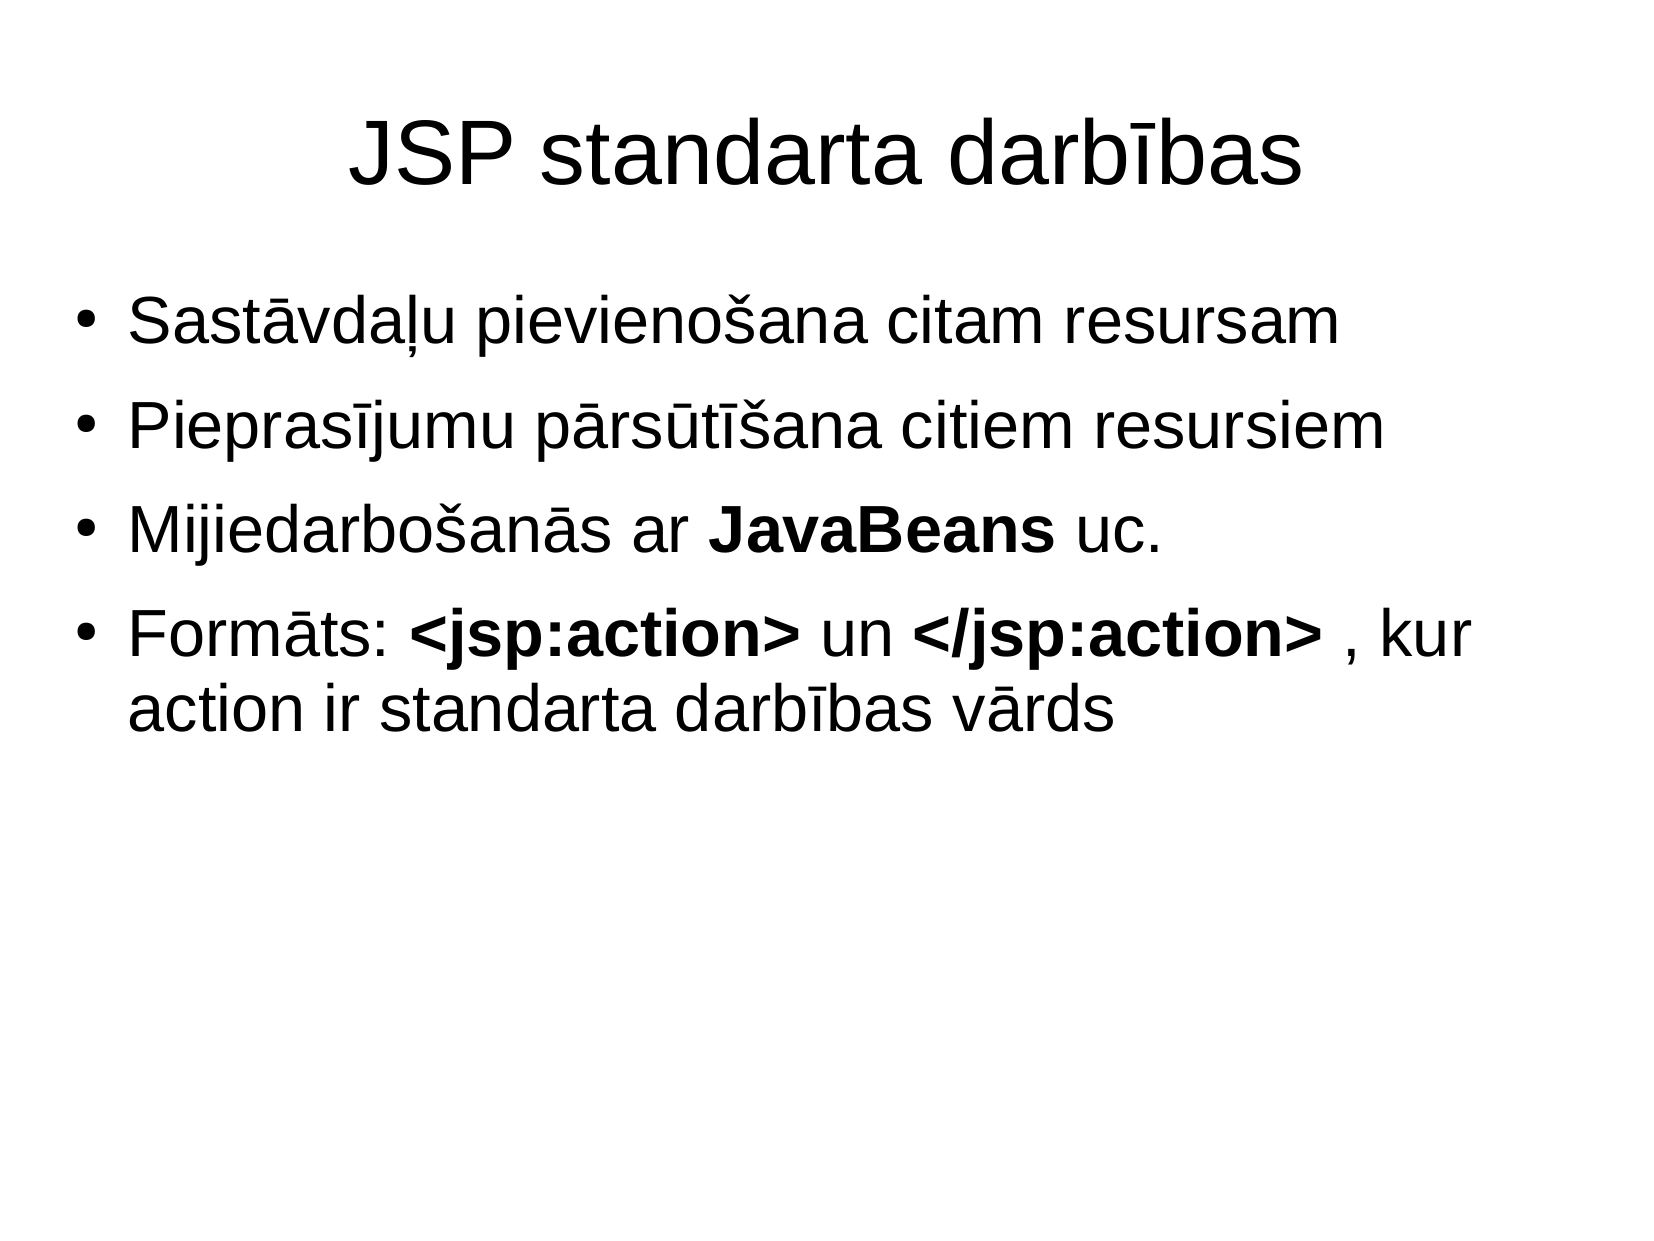

# JSP standarta darbības
Sastāvdaļu pievienošana citam resursam
Pieprasījumu pārsūtīšana citiem resursiem
Mijiedarbošanās ar JavaBeans uc.
Formāts: <jsp:action> un </jsp:action> , kur action ir standarta darbības vārds